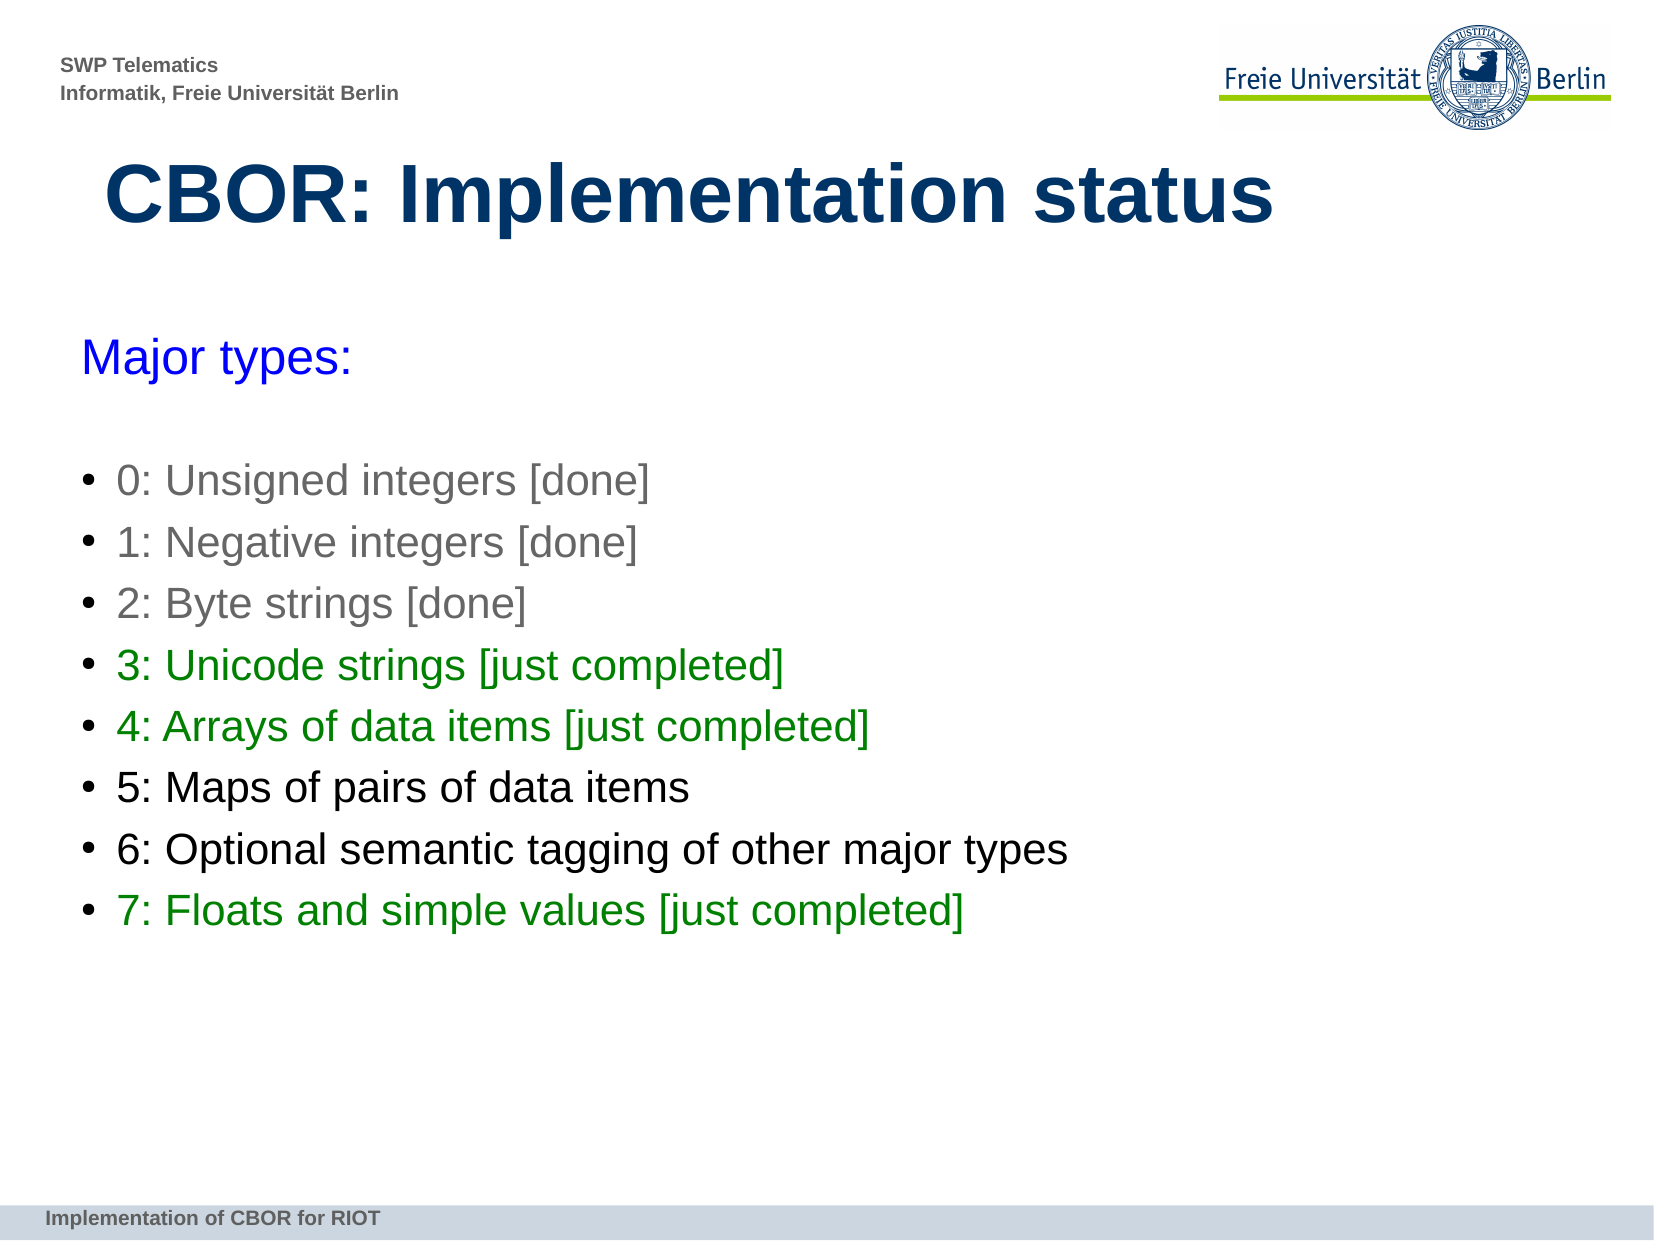

# CBOR: Implementation status
Major types:
0: Unsigned integers [done]
1: Negative integers [done]
2: Byte strings [done]
3: Unicode strings [just completed]
4: Arrays of data items [just completed]
5: Maps of pairs of data items
6: Optional semantic tagging of other major types
7: Floats and simple values [just completed]